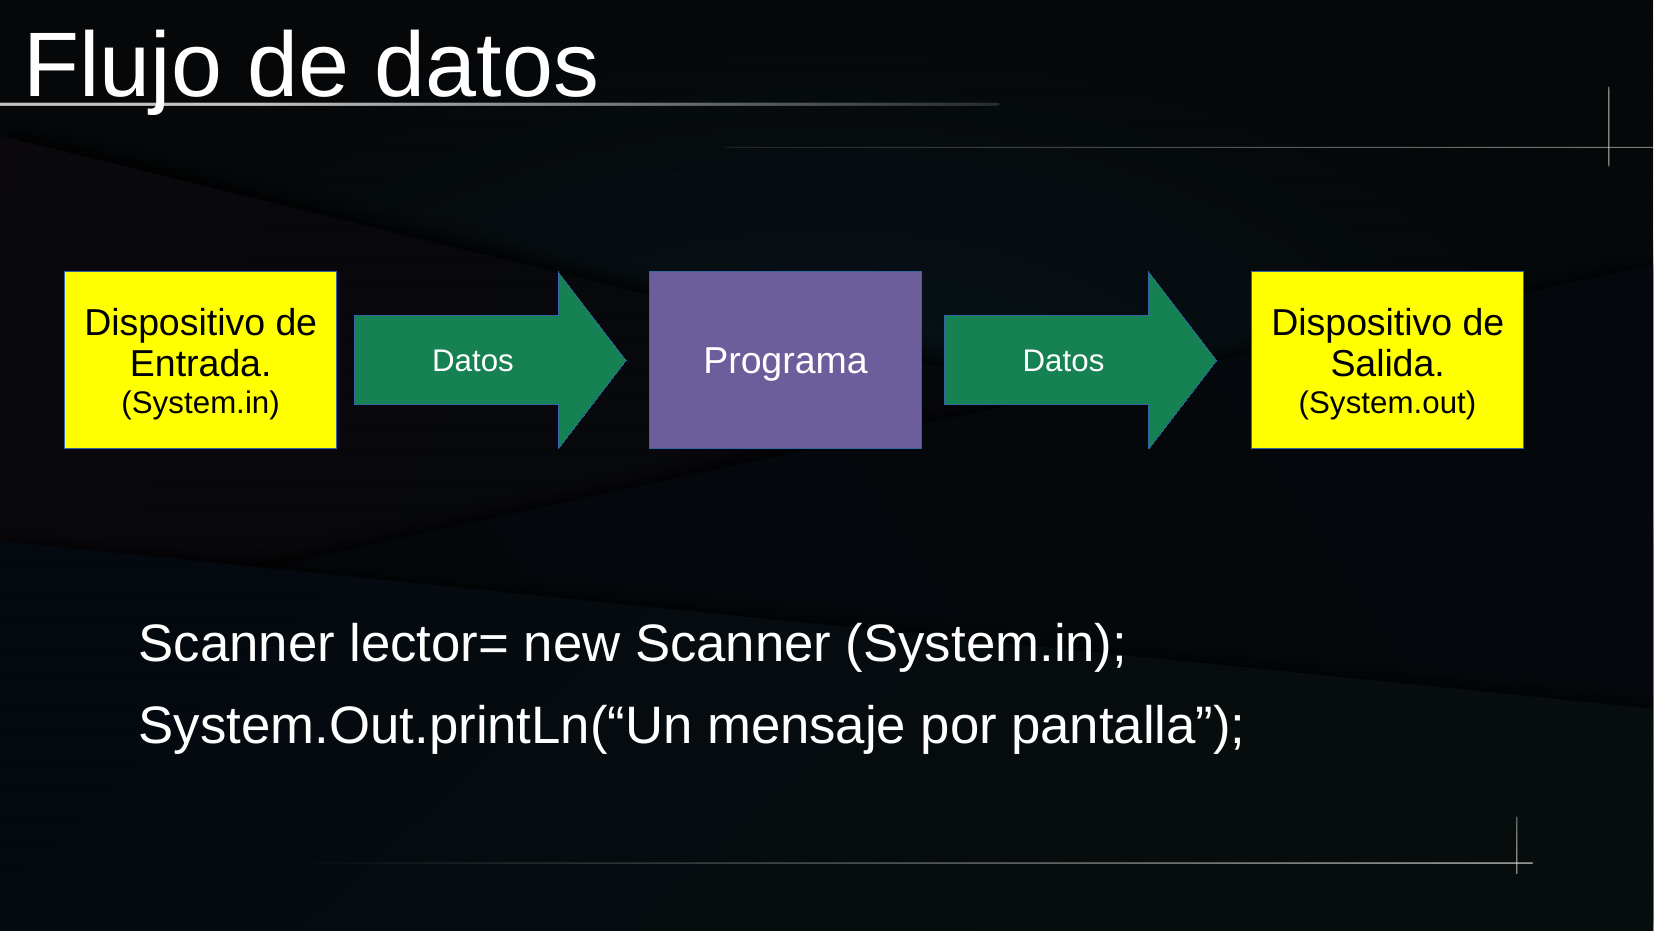

# Flujo de datos
Dispositivo de
Entrada.
(System.in)
Datos
Programa
Datos
Dispositivo de
Salida.
(System.out)
Scanner lector= new Scanner (System.in);
System.Out.printLn(“Un mensaje por pantalla”);